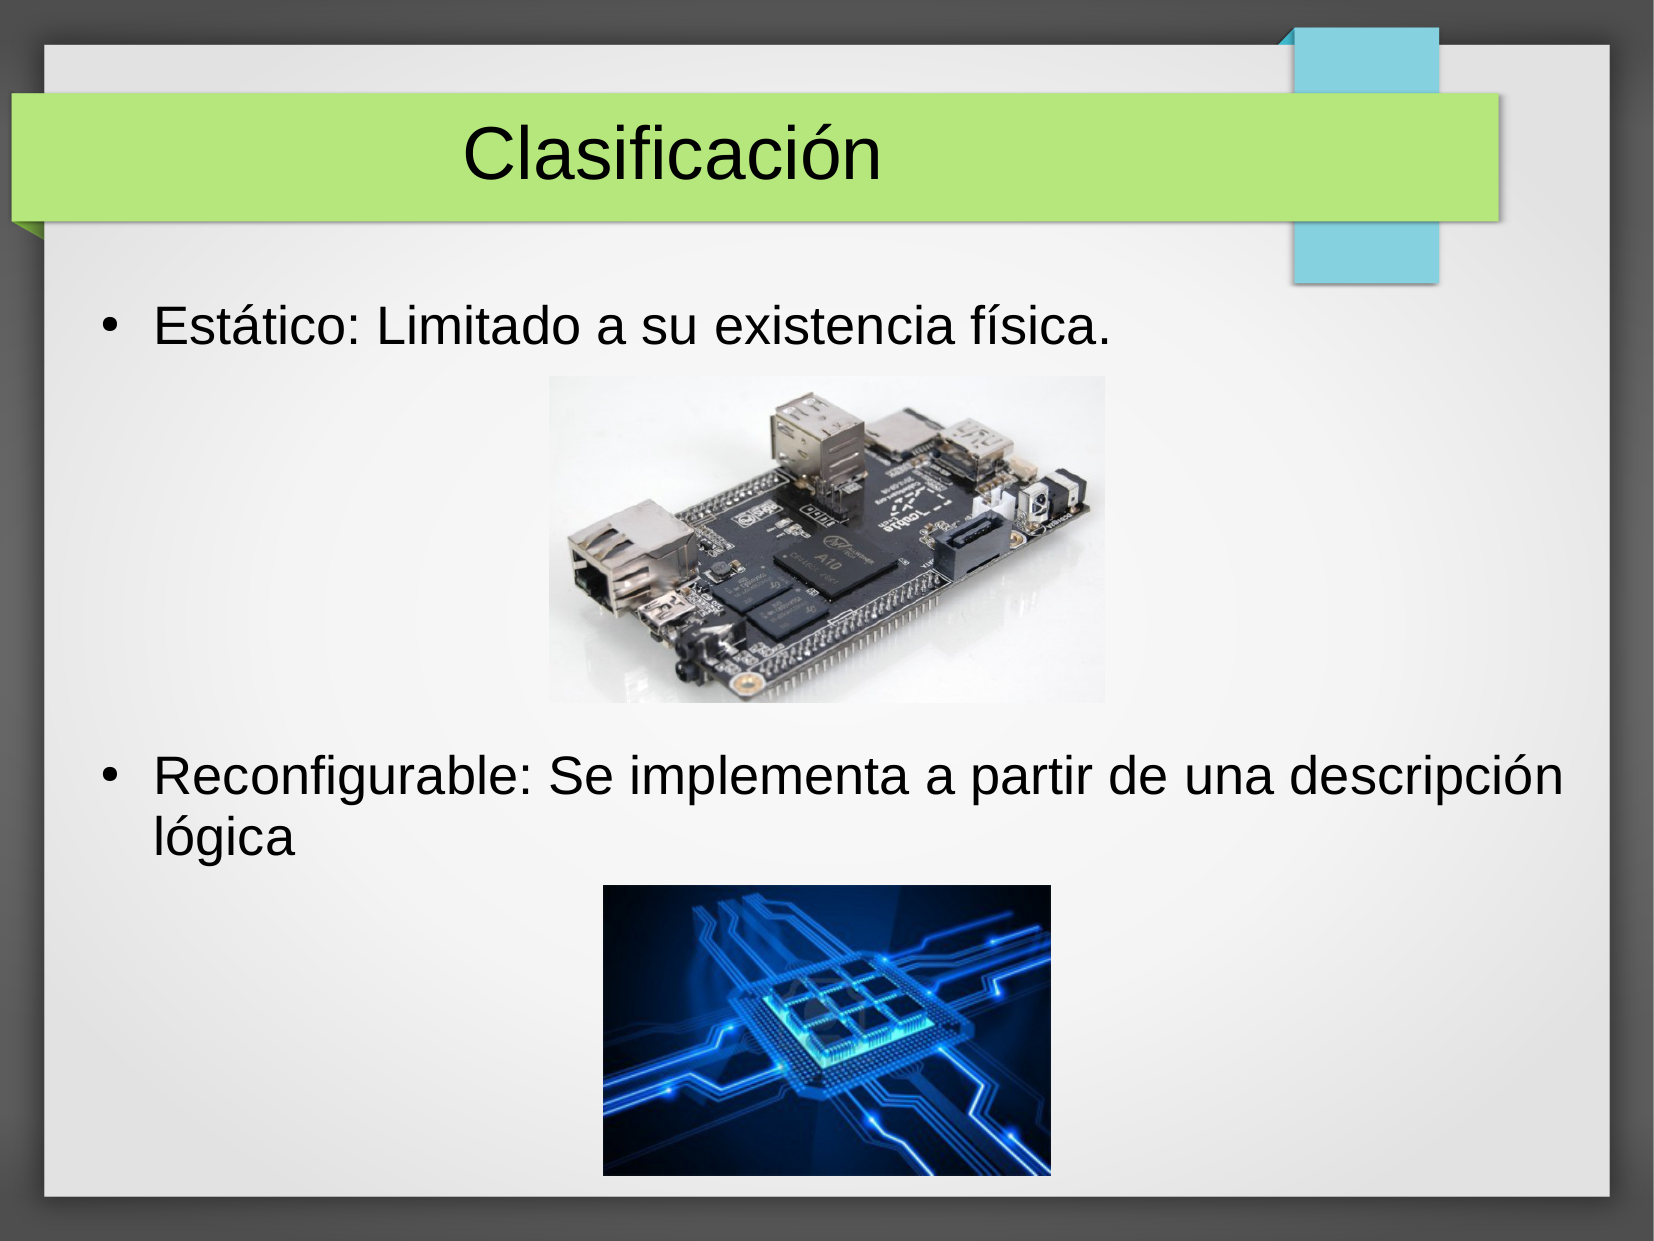

# Clasificación
Estático: Limitado a su existencia física.
Reconfigurable: Se implementa a partir de una descripción lógica